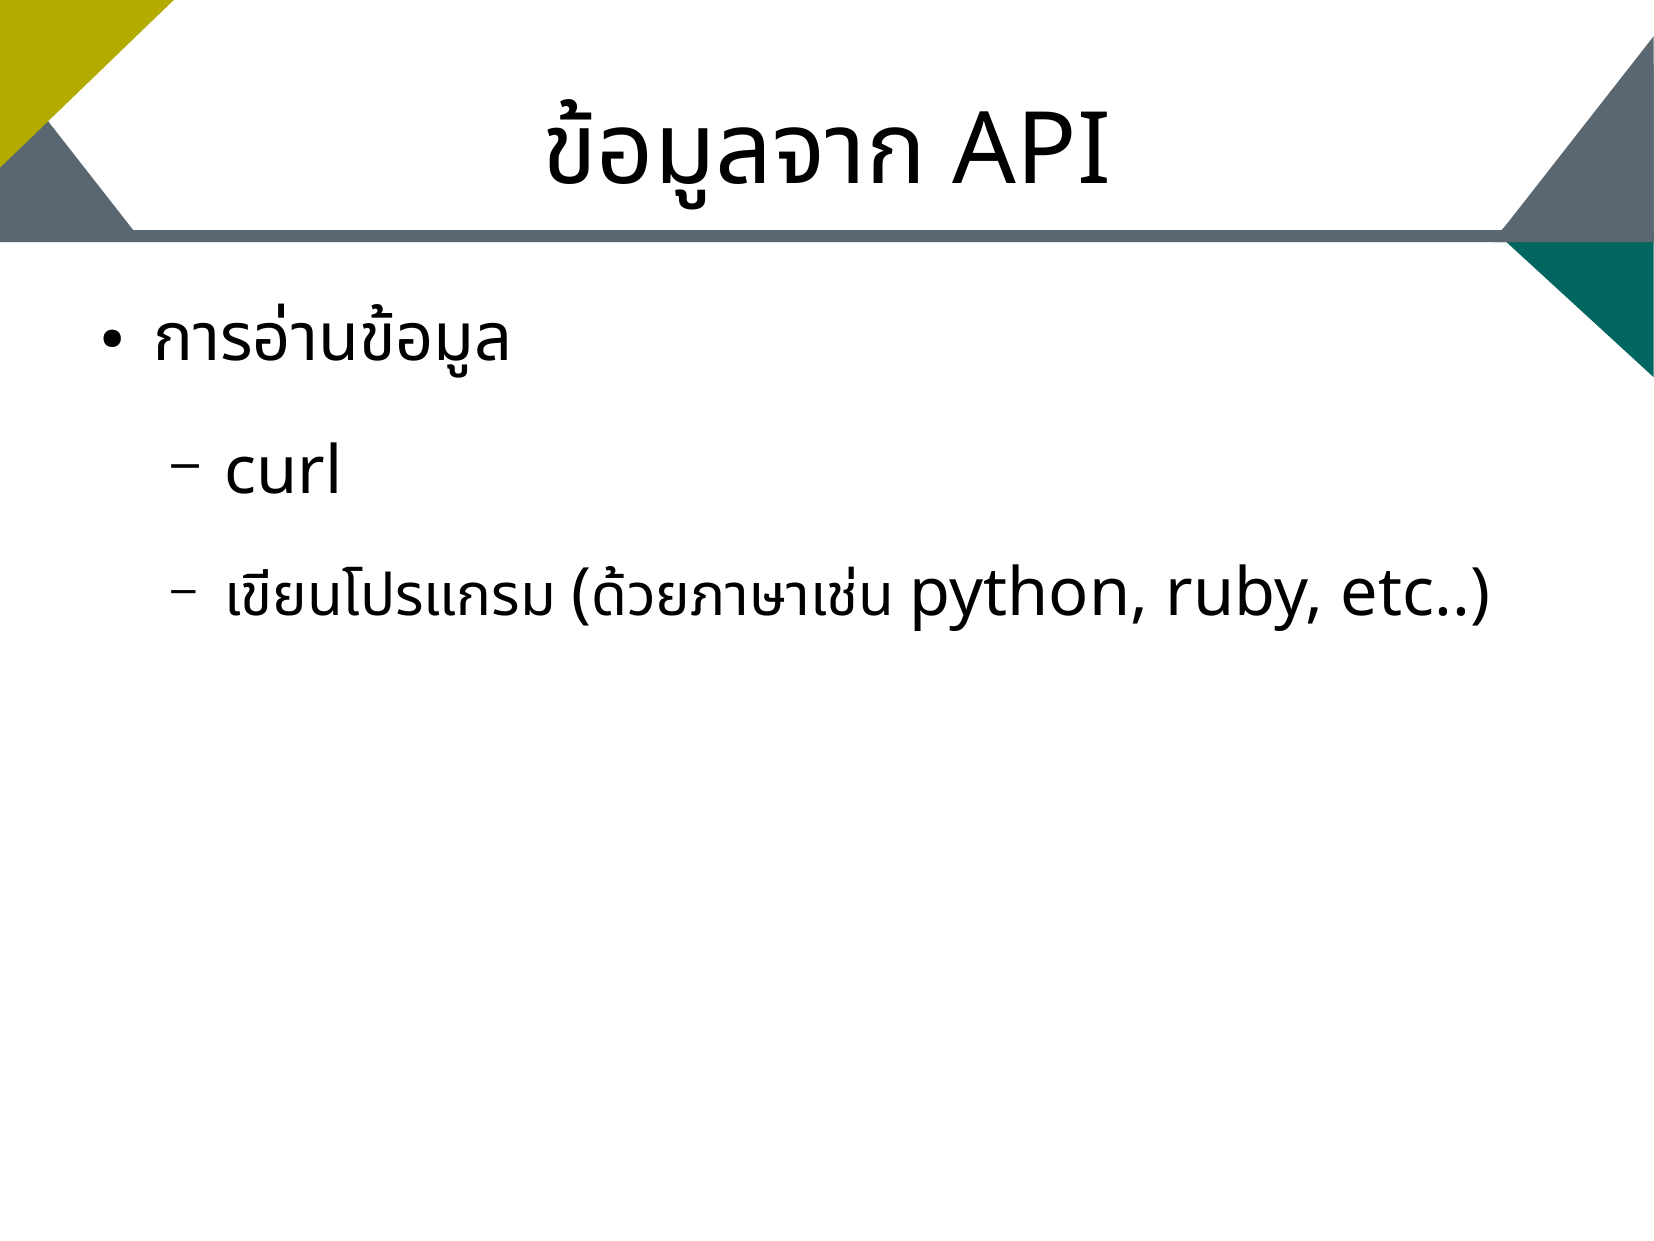

# ข้อมูลจาก API
การอ่านข้อมูล
curl
เขียนโปรแกรม (ด้วยภาษาเช่น python, ruby, etc..)